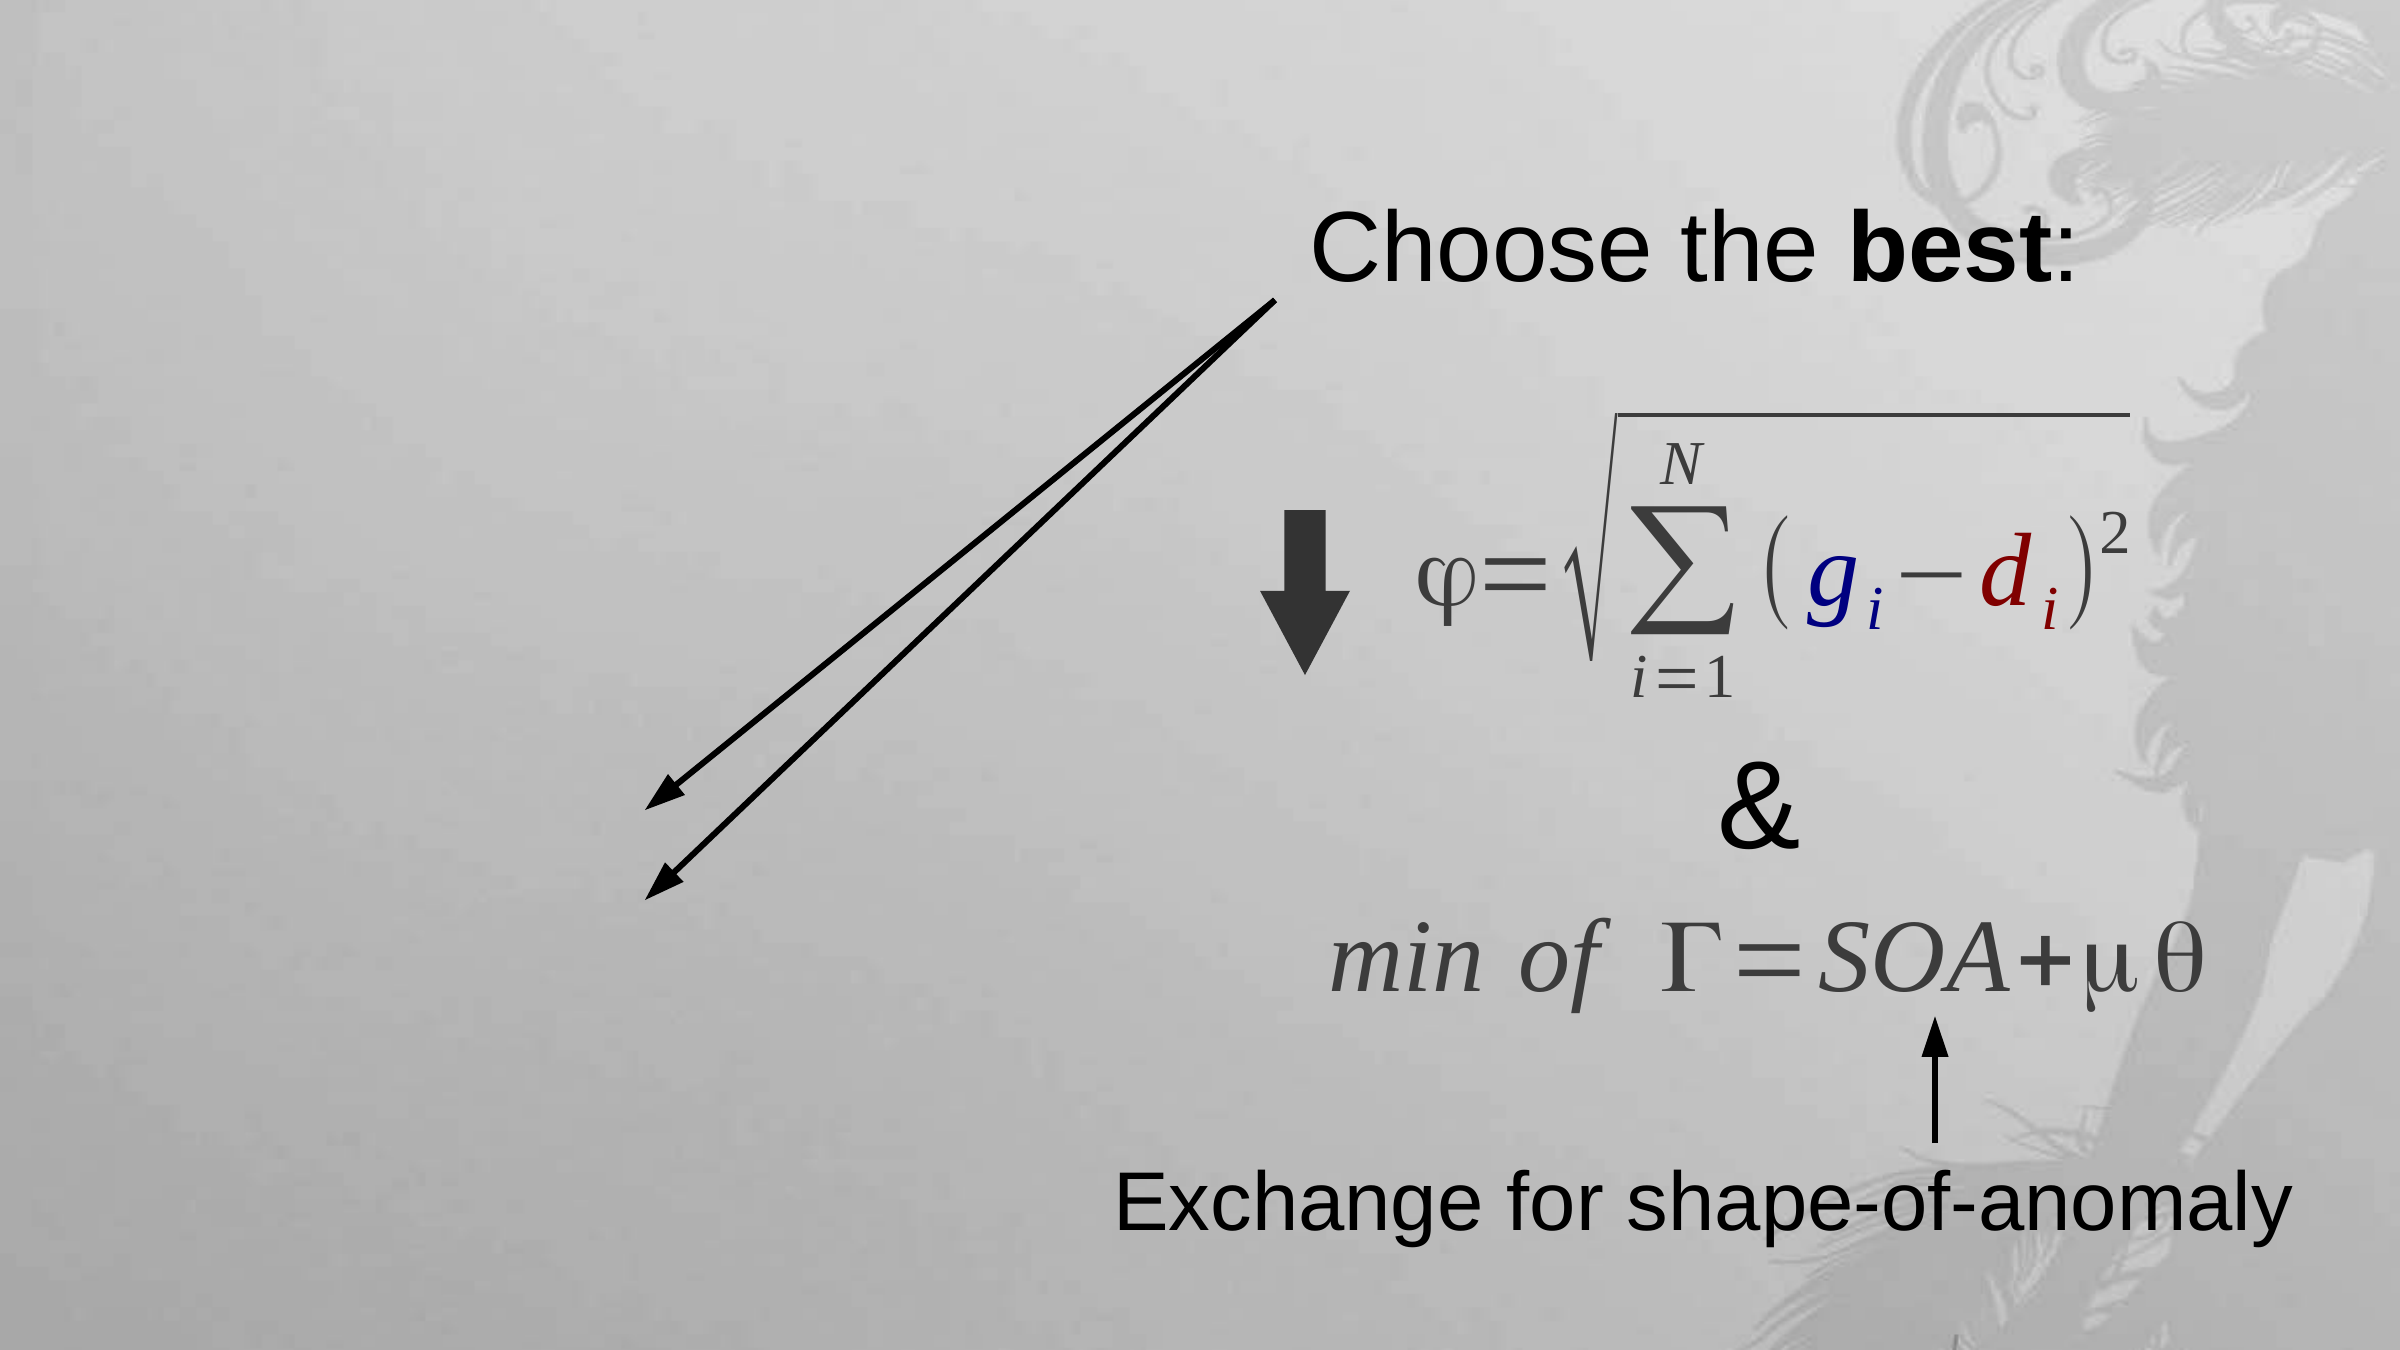

# Choose the best:
&
Exchange for shape-of-anomaly